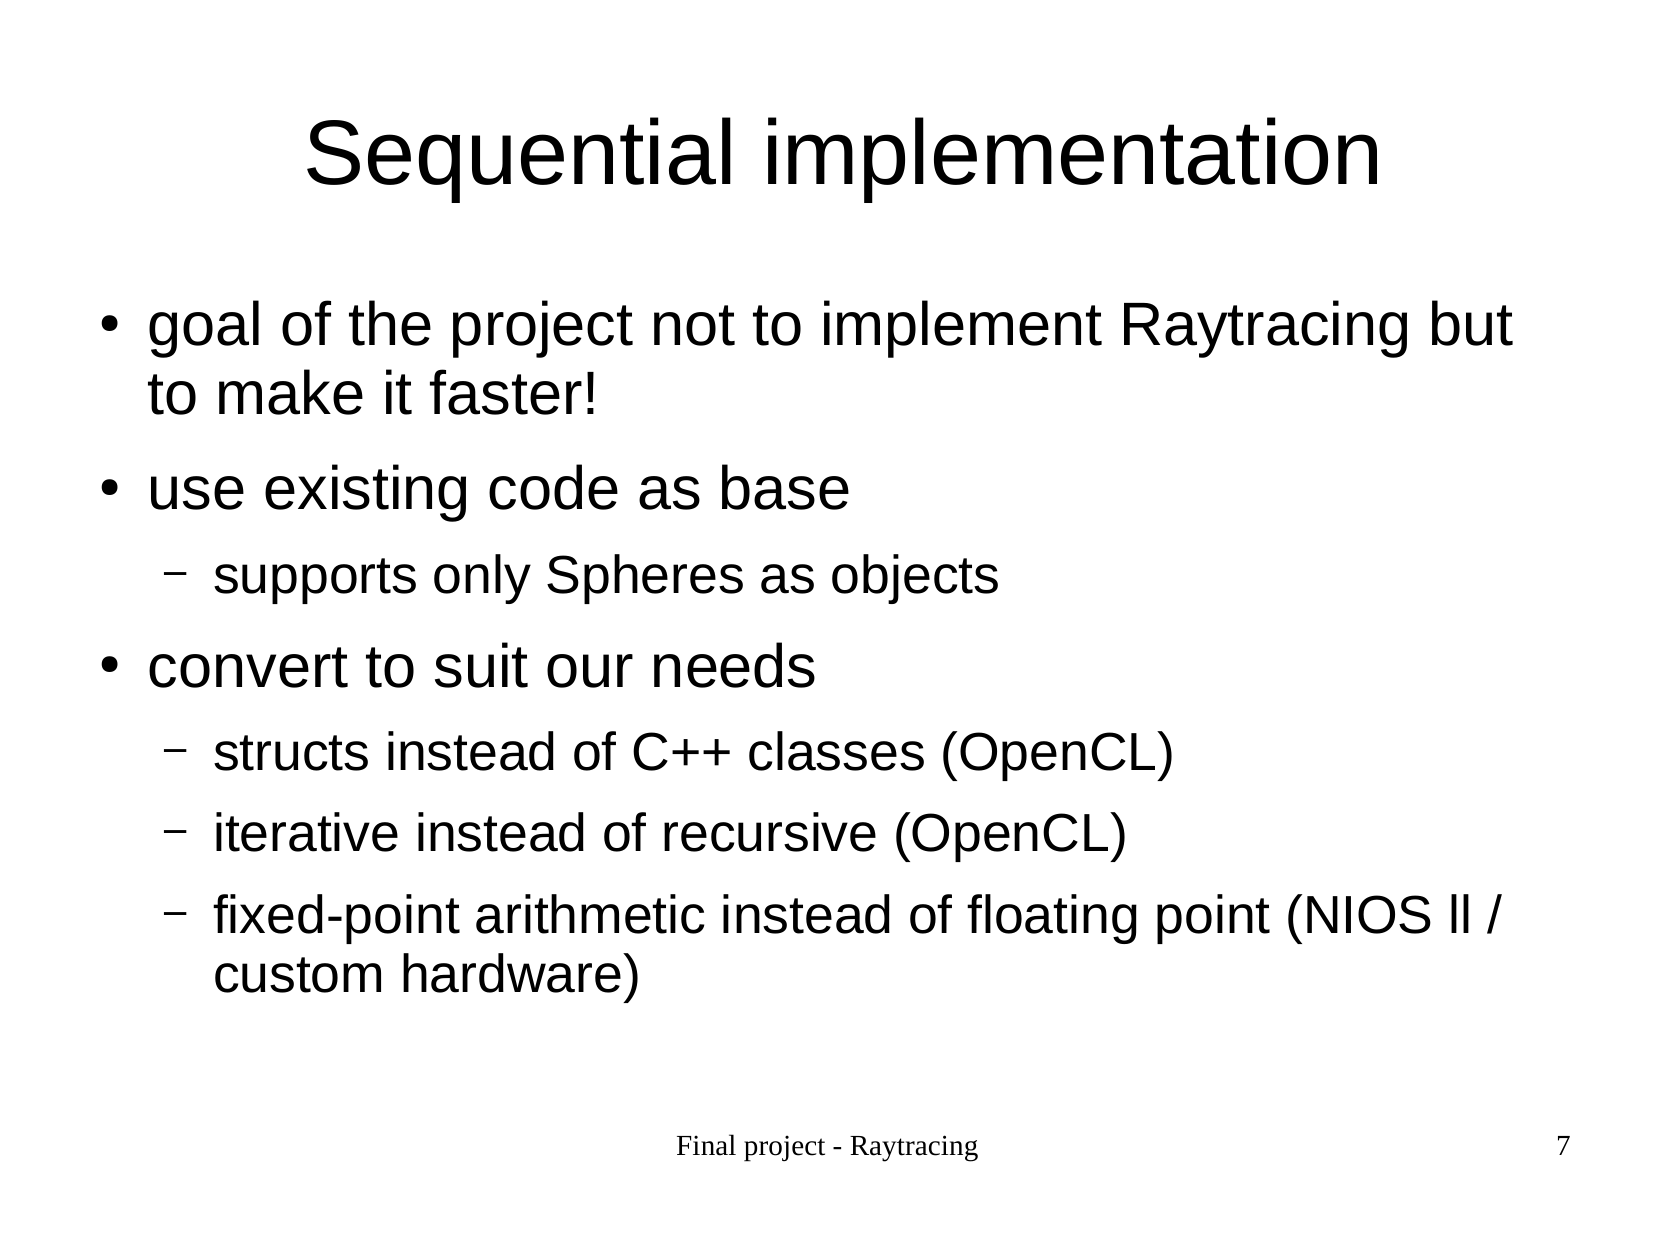

# Sequential implementation
goal of the project not to implement Raytracing but to make it faster!
use existing code as base
supports only Spheres as objects
convert to suit our needs
structs instead of C++ classes (OpenCL)
iterative instead of recursive (OpenCL)
fixed-point arithmetic instead of floating point (NIOS ll / custom hardware)
Final project - Raytracing
7